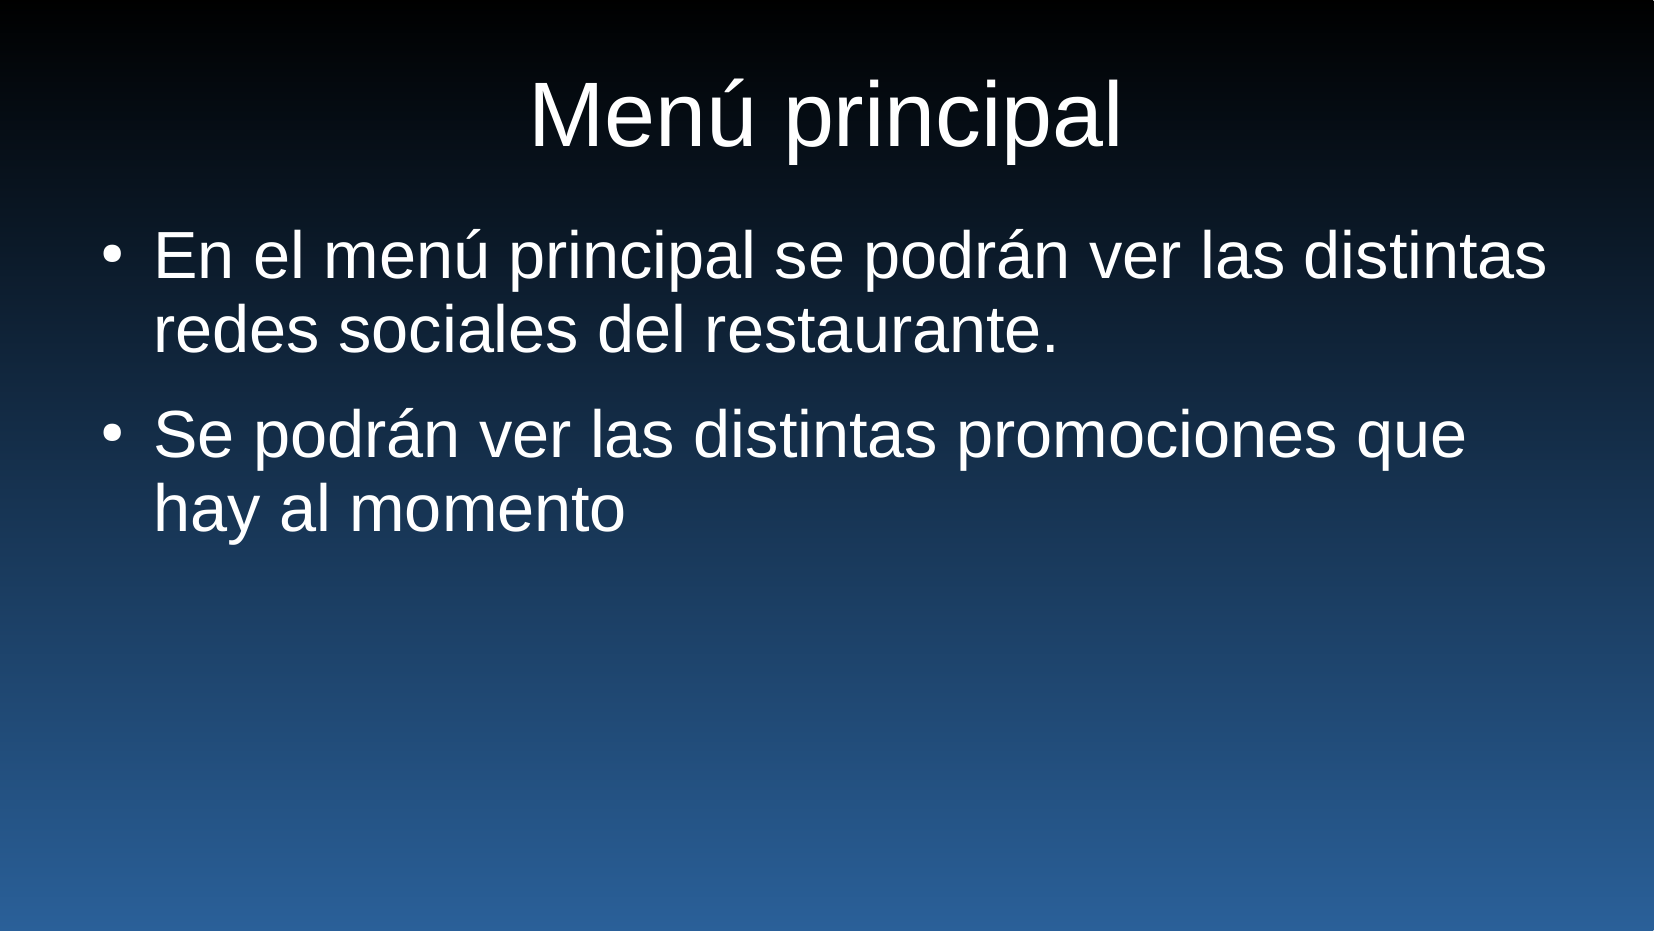

# Menú principal
En el menú principal se podrán ver las distintas redes sociales del restaurante.
Se podrán ver las distintas promociones que hay al momento